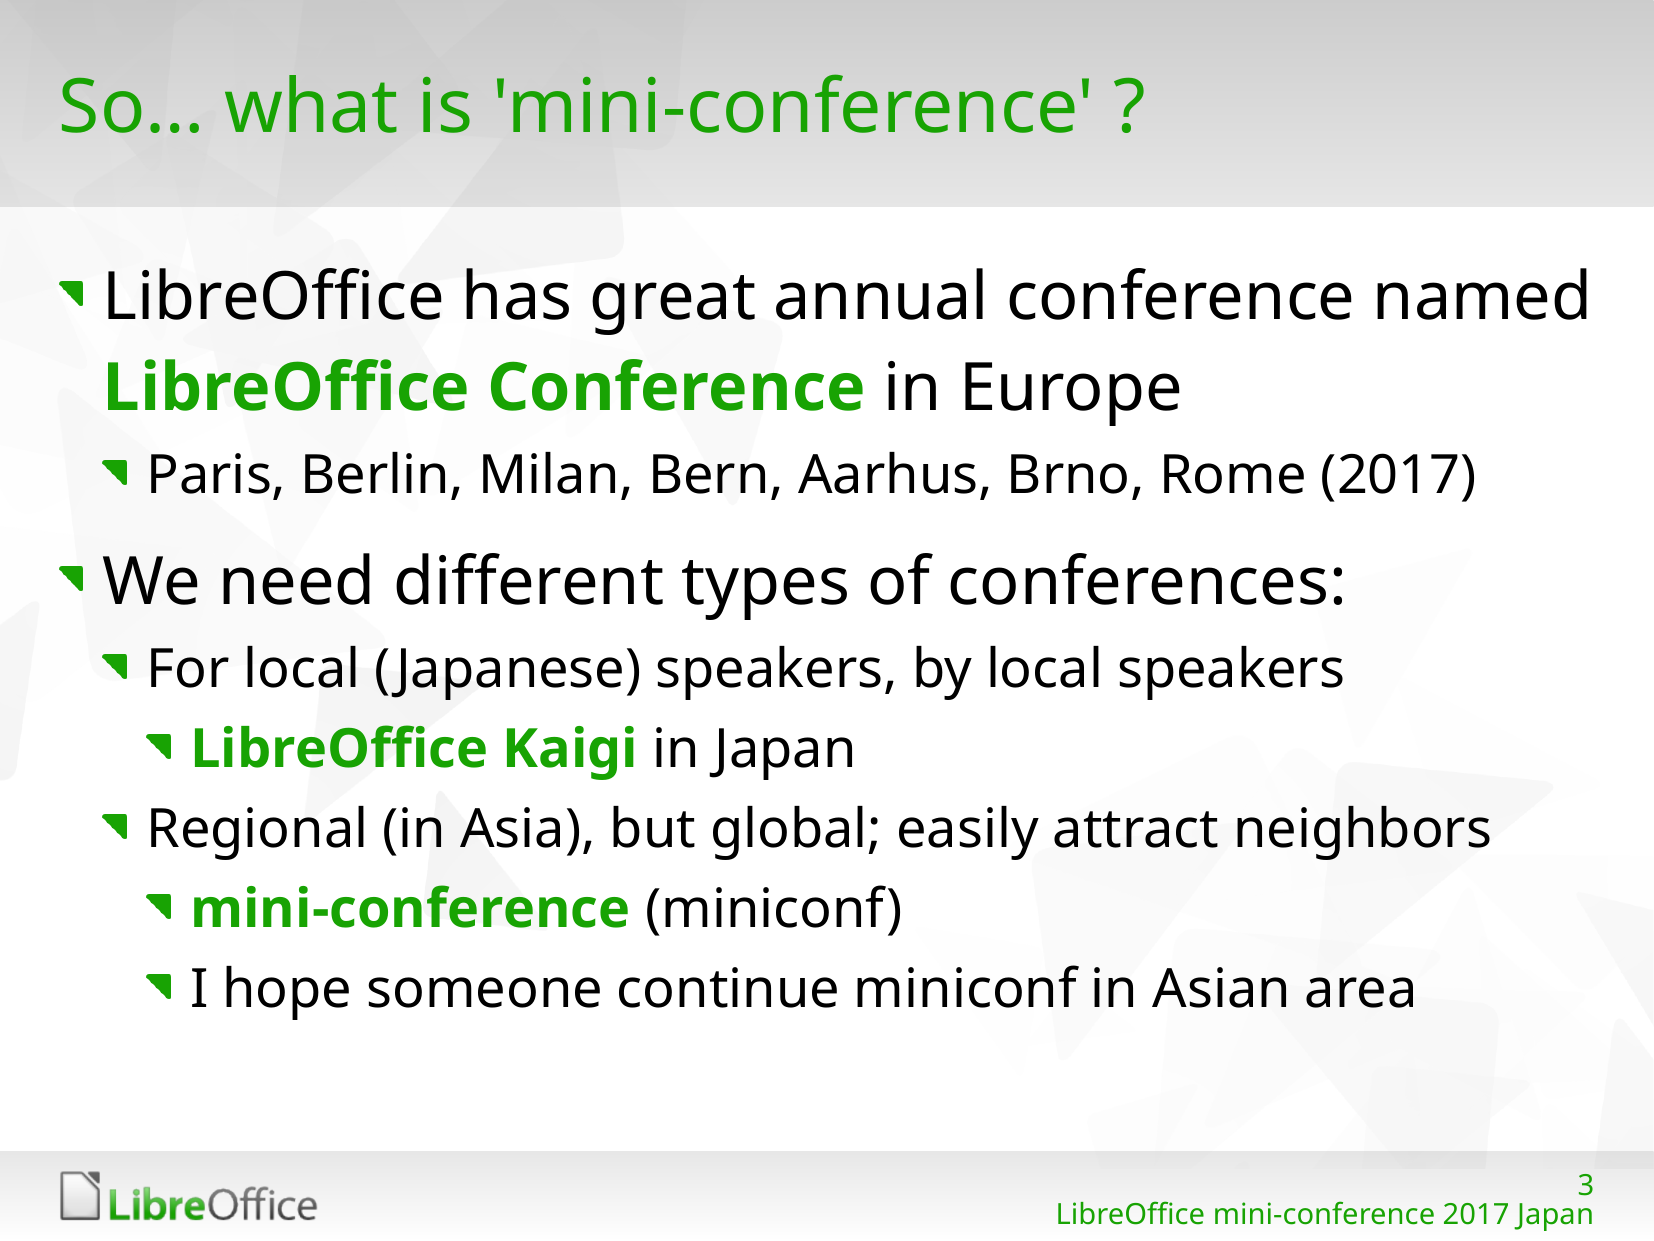

# So… what is 'mini-conference' ?
LibreOffice has great annual conference named LibreOffice Conference in Europe
Paris, Berlin, Milan, Bern, Aarhus, Brno, Rome (2017)
We need different types of conferences:
For local (Japanese) speakers, by local speakers
LibreOffice Kaigi in Japan
Regional (in Asia), but global; easily attract neighbors
mini-conference (miniconf)
I hope someone continue miniconf in Asian area
3
LibreOffice mini-conference 2017 Japan